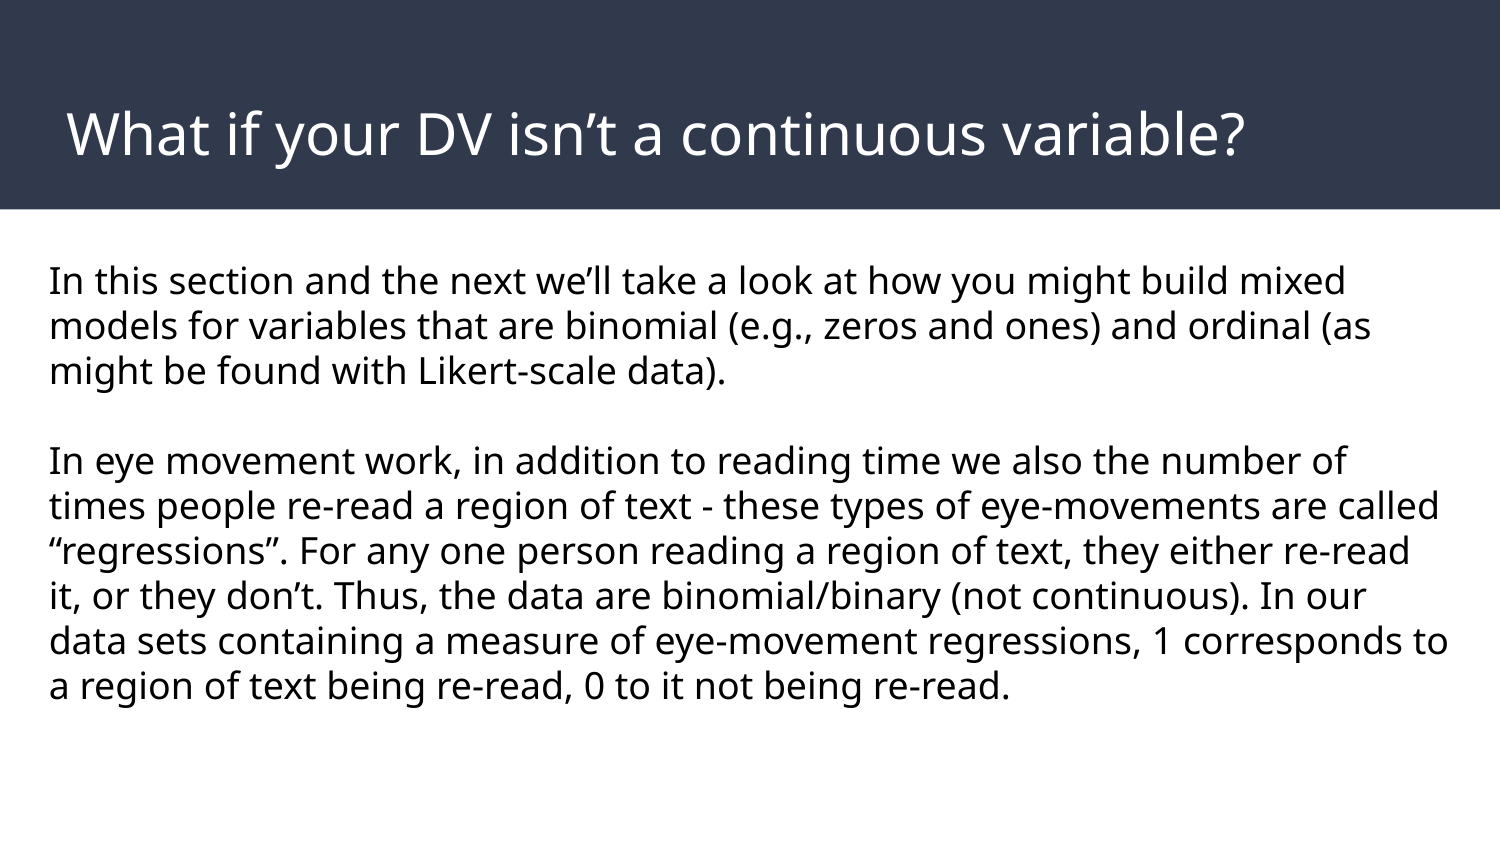

# What if your DV isn’t a continuous variable?
In this section and the next we’ll take a look at how you might build mixed models for variables that are binomial (e.g., zeros and ones) and ordinal (as might be found with Likert-scale data).
In eye movement work, in addition to reading time we also the number of times people re-read a region of text - these types of eye-movements are called “regressions”. For any one person reading a region of text, they either re-read it, or they don’t. Thus, the data are binomial/binary (not continuous). In our data sets containing a measure of eye-movement regressions, 1 corresponds to a region of text being re-read, 0 to it not being re-read.